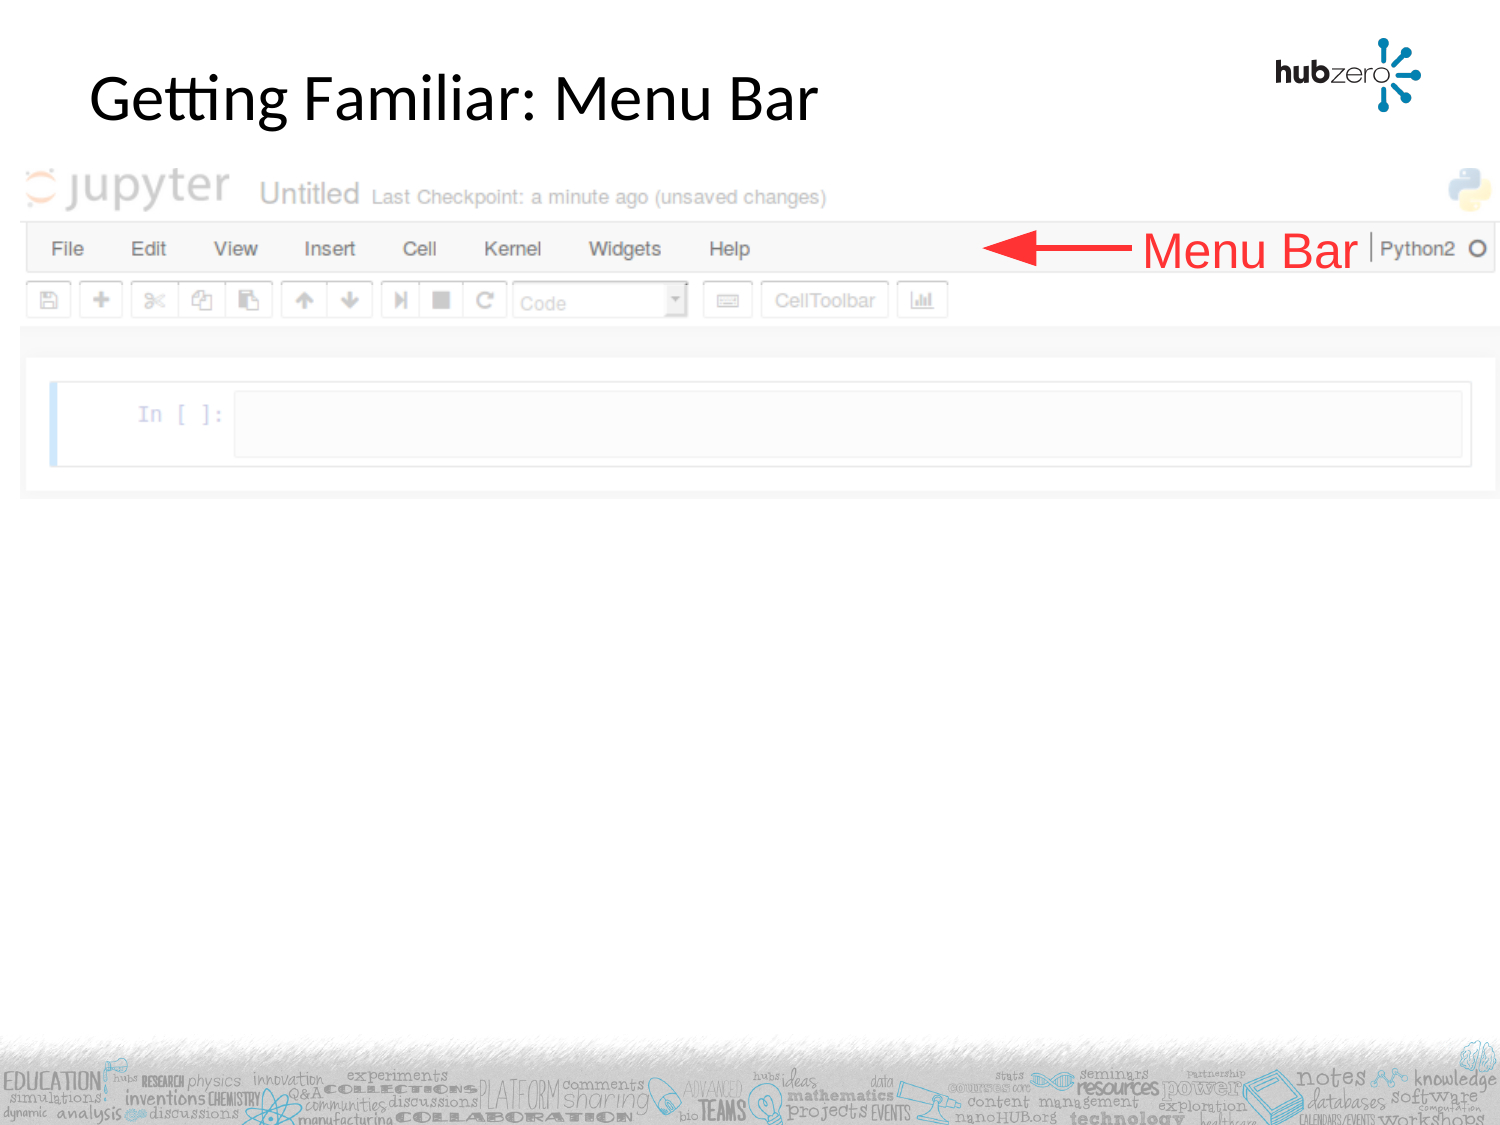

# Getting Familiar: Menu Bar
Menu Bar